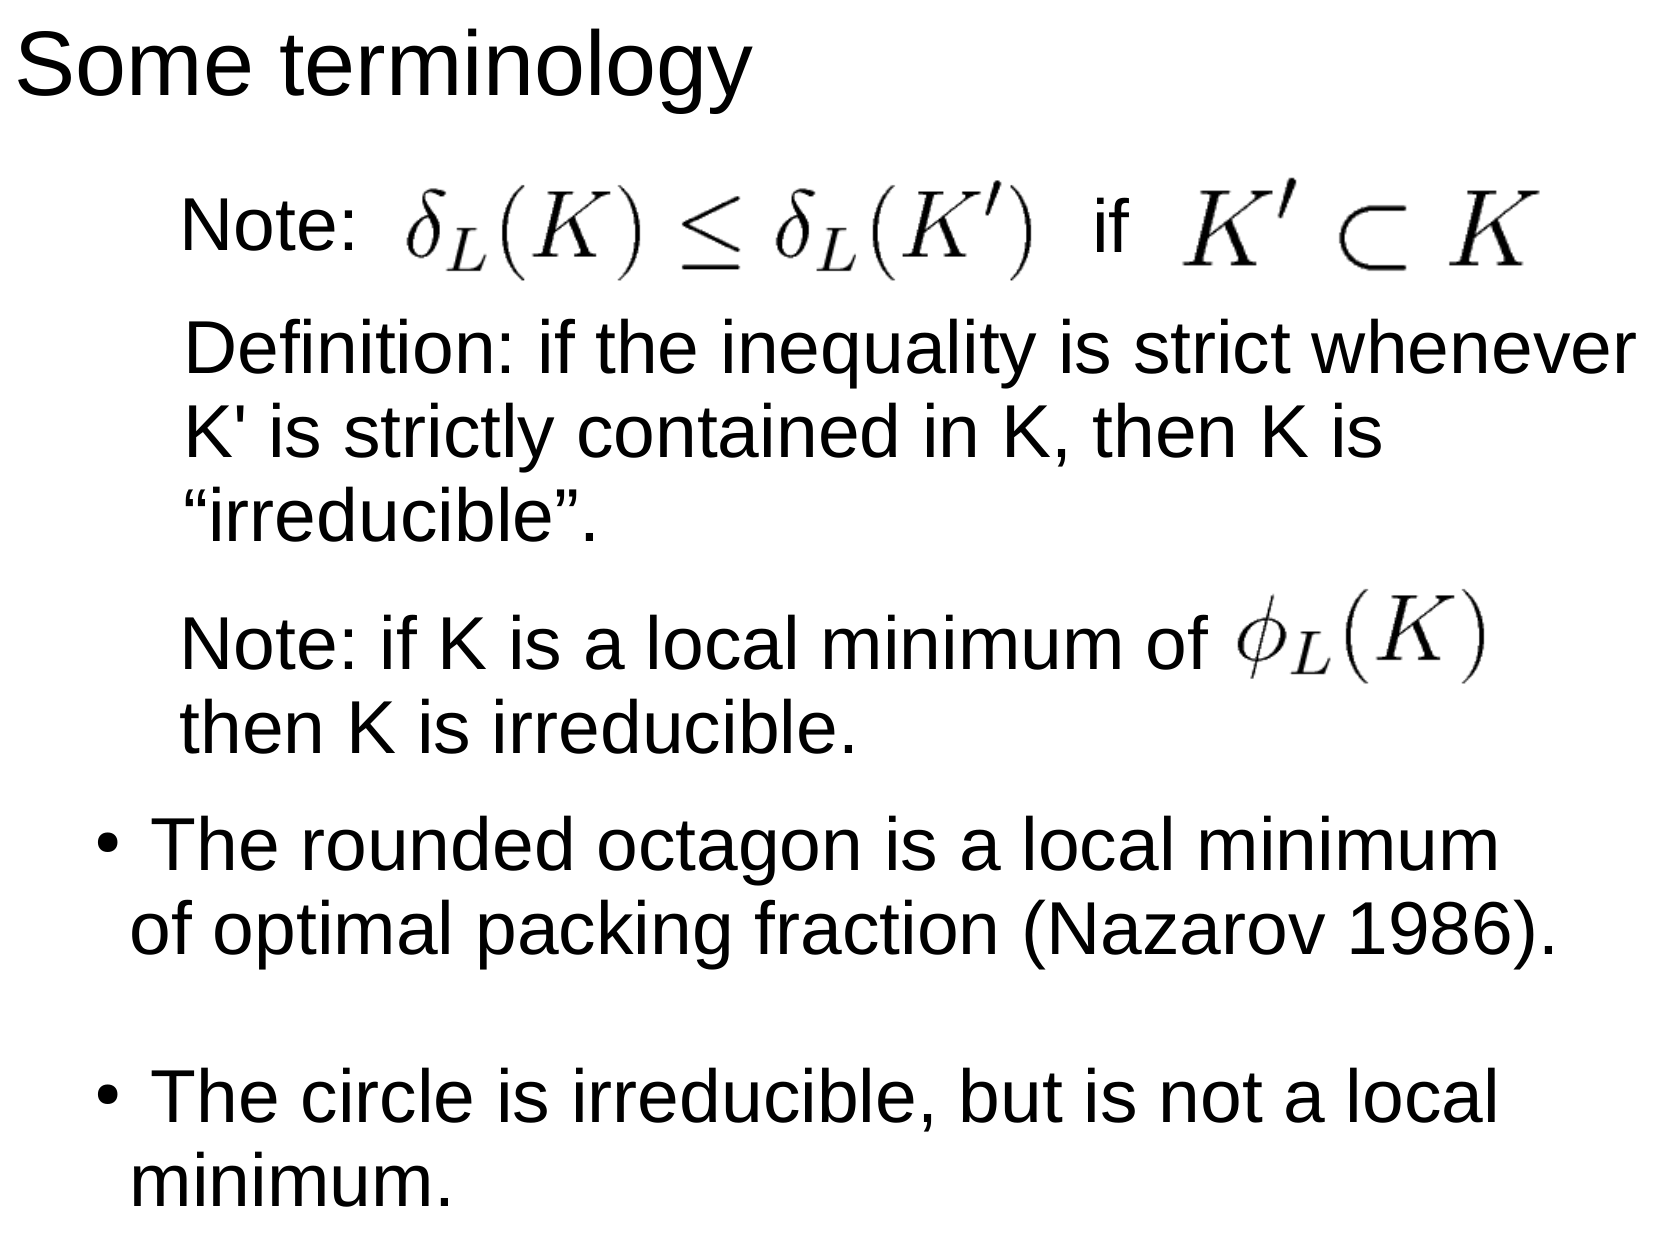

Some terminology
Note:
if
Definition: if the inequality is strict whenever
K' is strictly contained in K, then K is
“irreducible”.
Note: if K is a local minimum of
then K is irreducible.
 The rounded octagon is a local minimum
of optimal packing fraction (Nazarov 1986).
 The circle is irreducible, but is not a local
minimum.